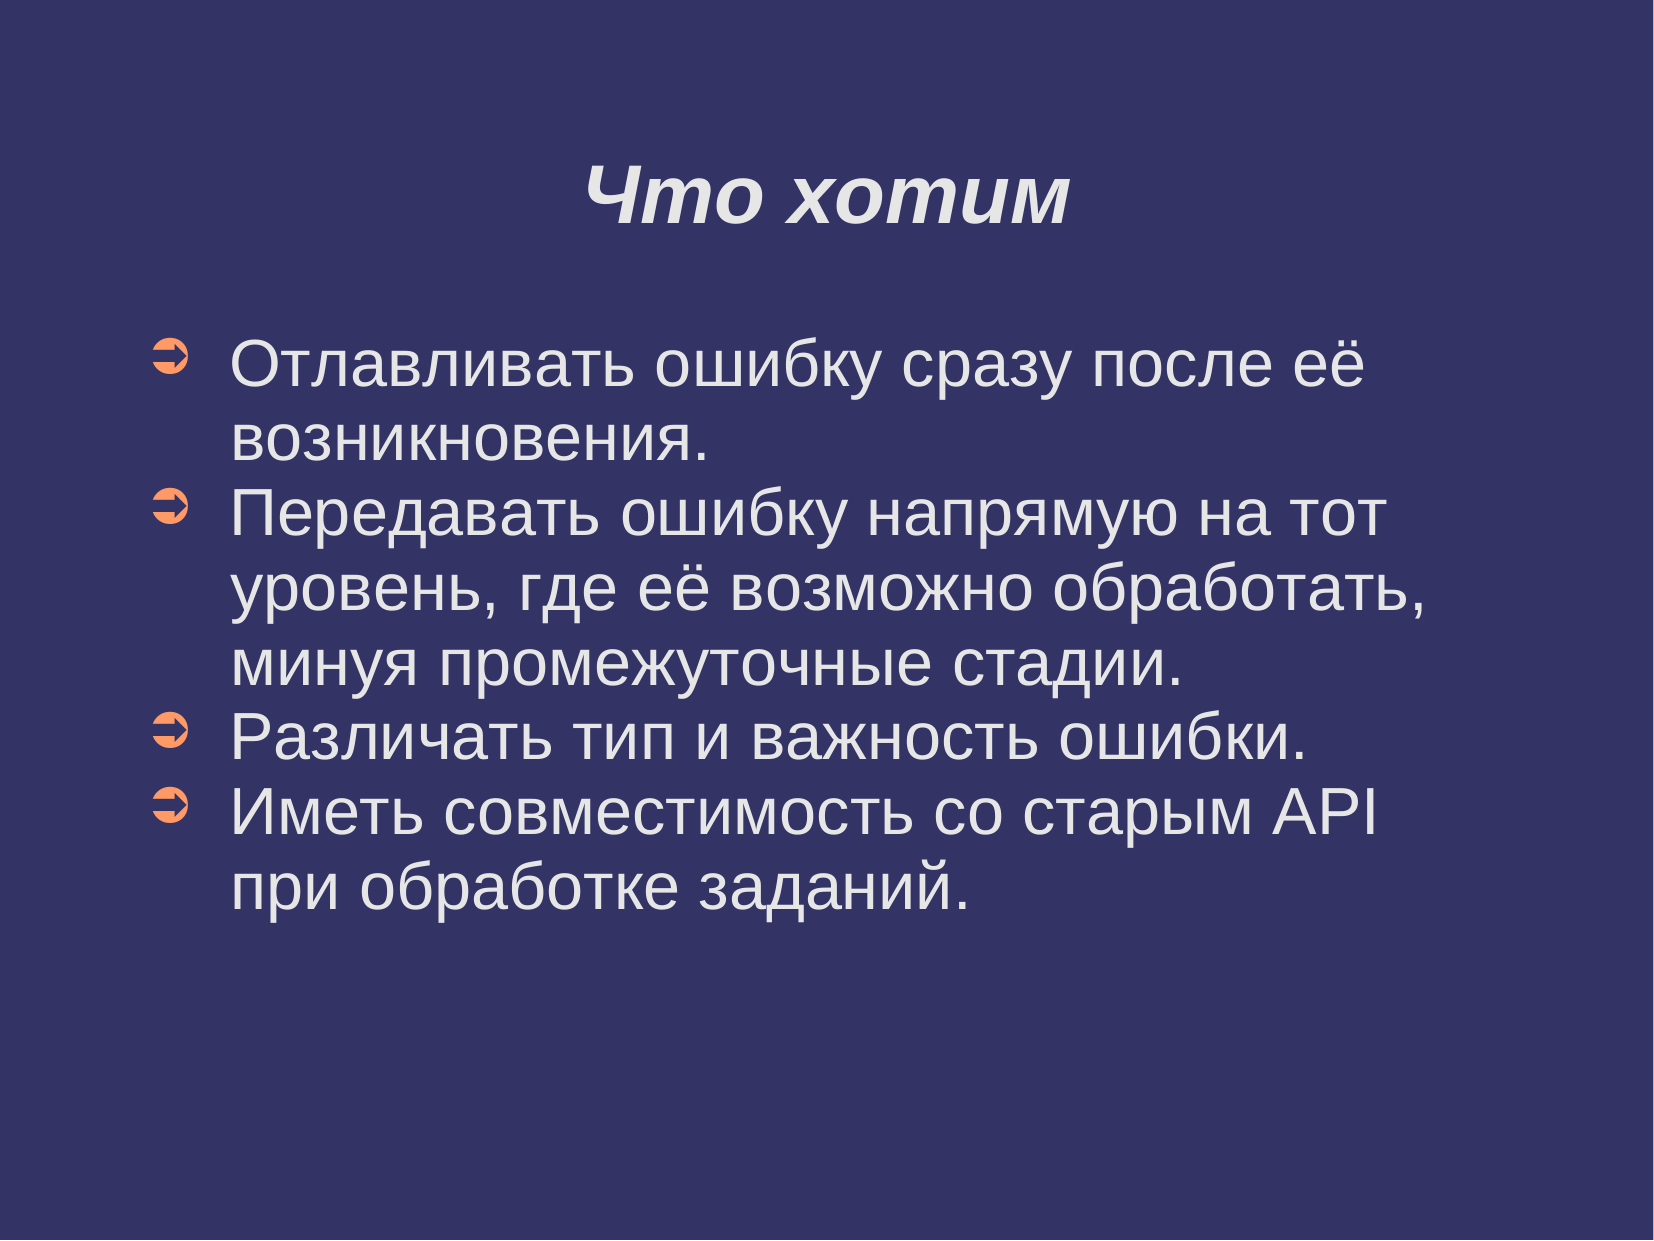

# Что хотим
 Отлавливать ошибку сразу после её возникновения.
 Передавать ошибку напрямую на тот уровень, где её возможно обработать, минуя промежуточные стадии.
 Различать тип и важность ошибки.
 Иметь совместимость со старым API при обработке заданий.